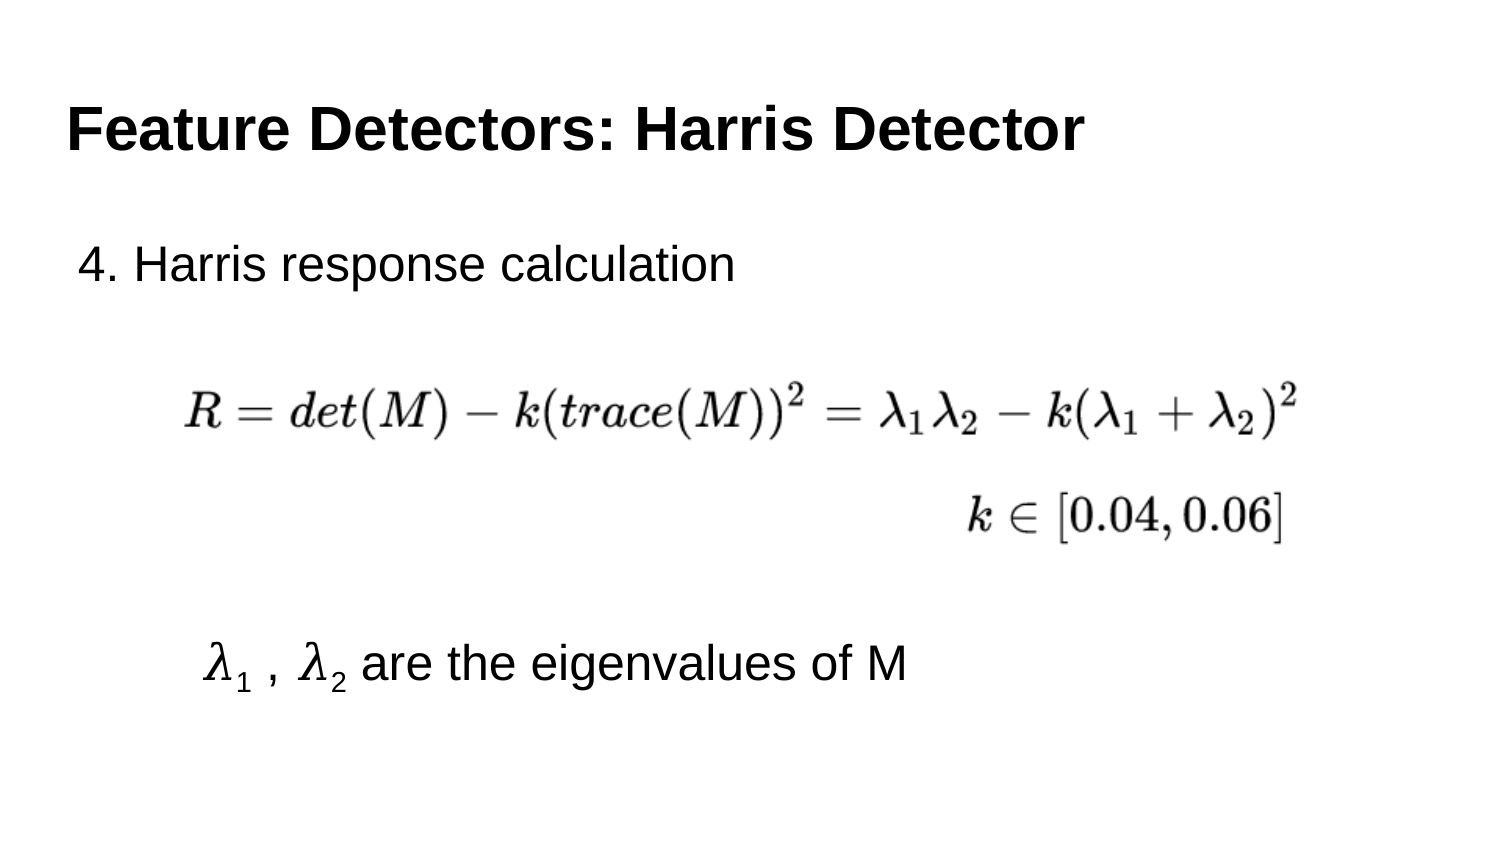

# Feature Detectors: Harris Detector
4. Harris response calculation
𝜆1 , 𝜆2 are the eigenvalues of M